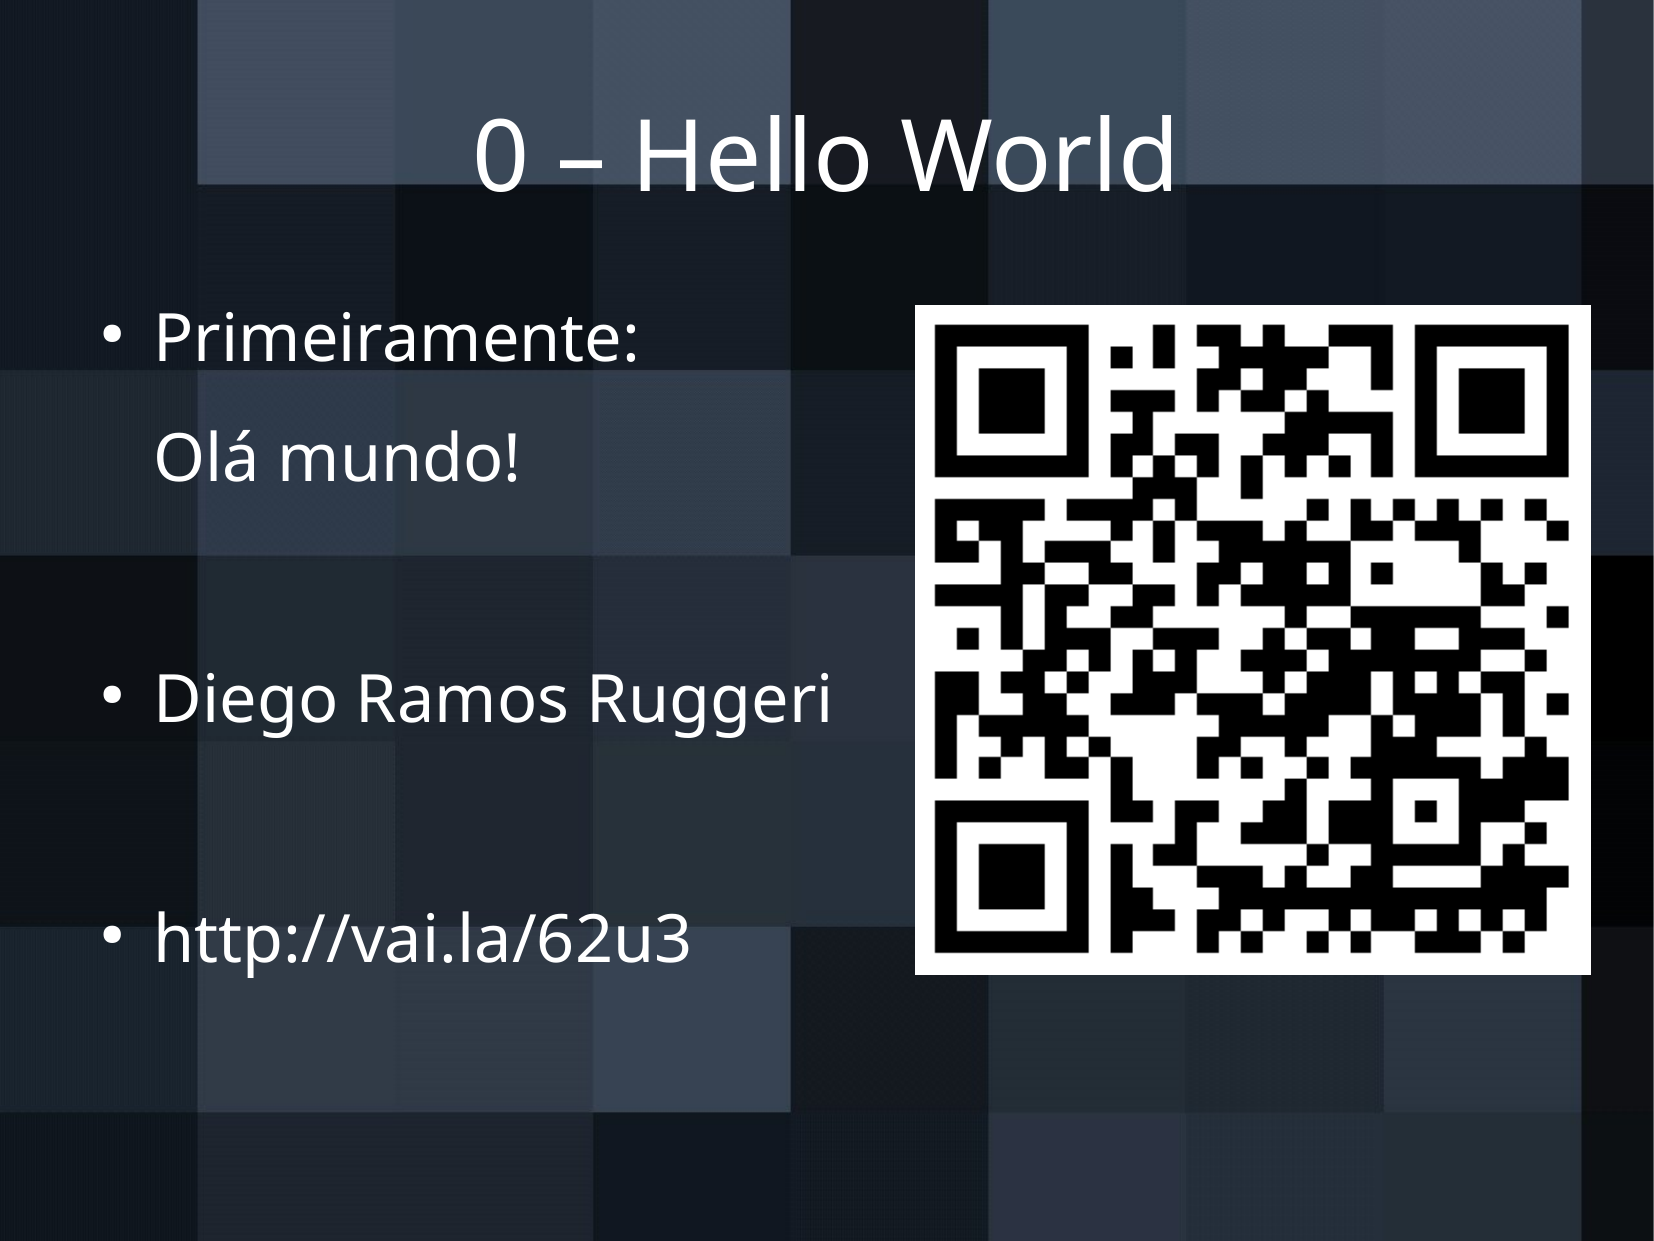

# 0 – Hello World
Primeiramente:
Olá mundo!
Diego Ramos Ruggeri
http://vai.la/62u3